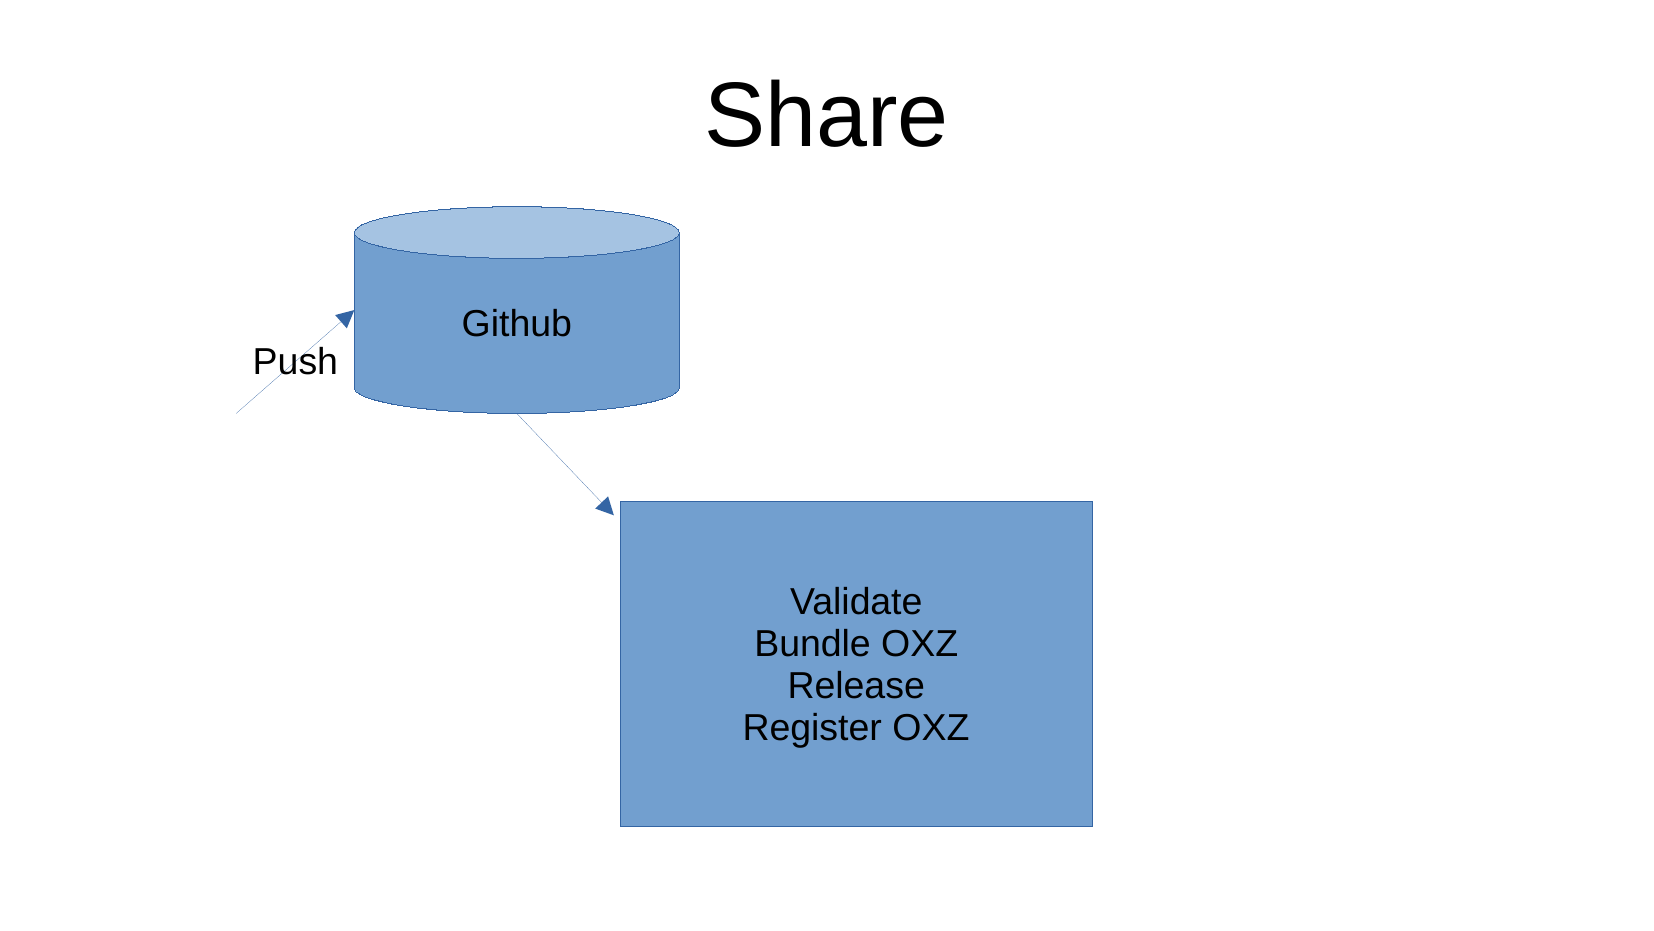

# Share
Github
Validate
Bundle OXZ
Release
Register OXZ